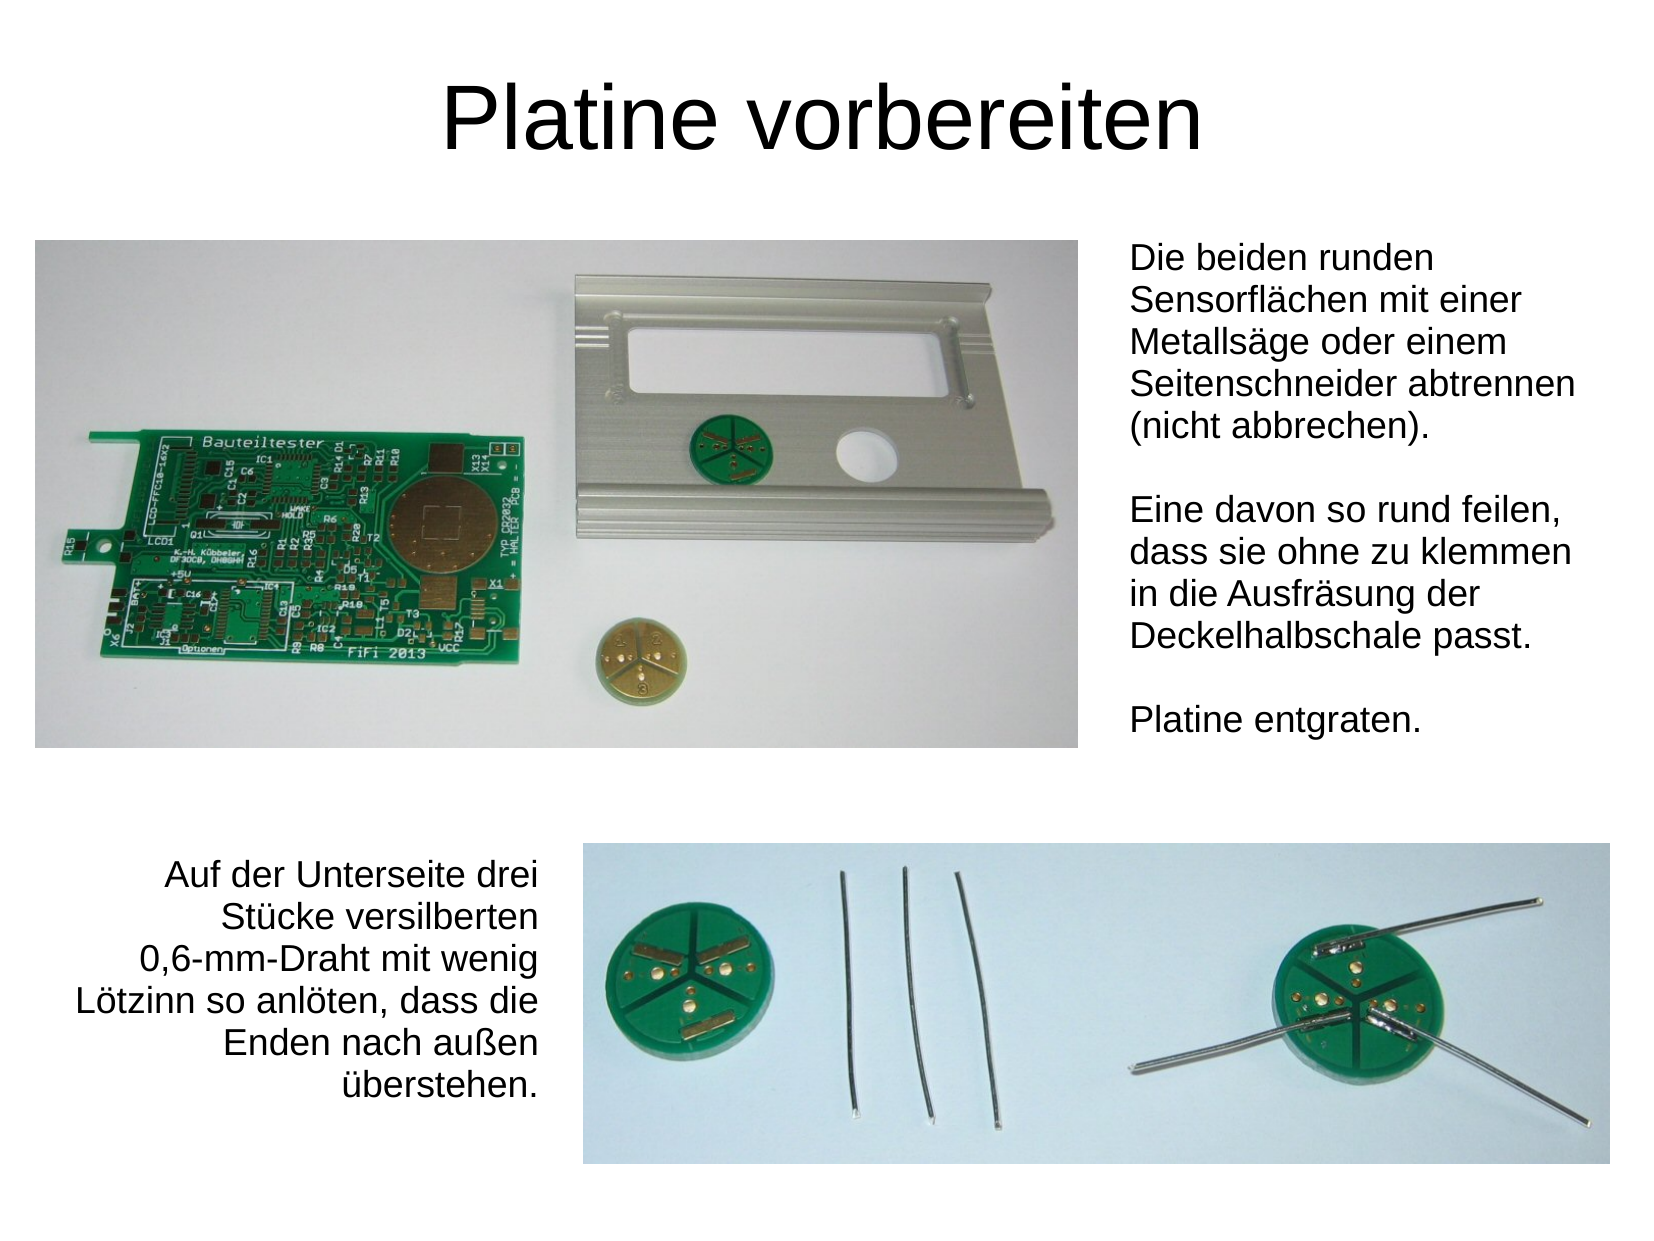

# Platine vorbereiten
Die beiden runden Sensorflächen mit einer Metallsäge oder einem Seitenschneider abtrennen (nicht abbrechen).
Eine davon so rund feilen, dass sie ohne zu klemmen in die Ausfräsung der Deckelhalbschale passt.
Platine entgraten.
Auf der Unterseite drei Stücke versilberten
 0,6-mm-Draht mit wenig Lötzinn so anlöten, dass die Enden nach außen überstehen.